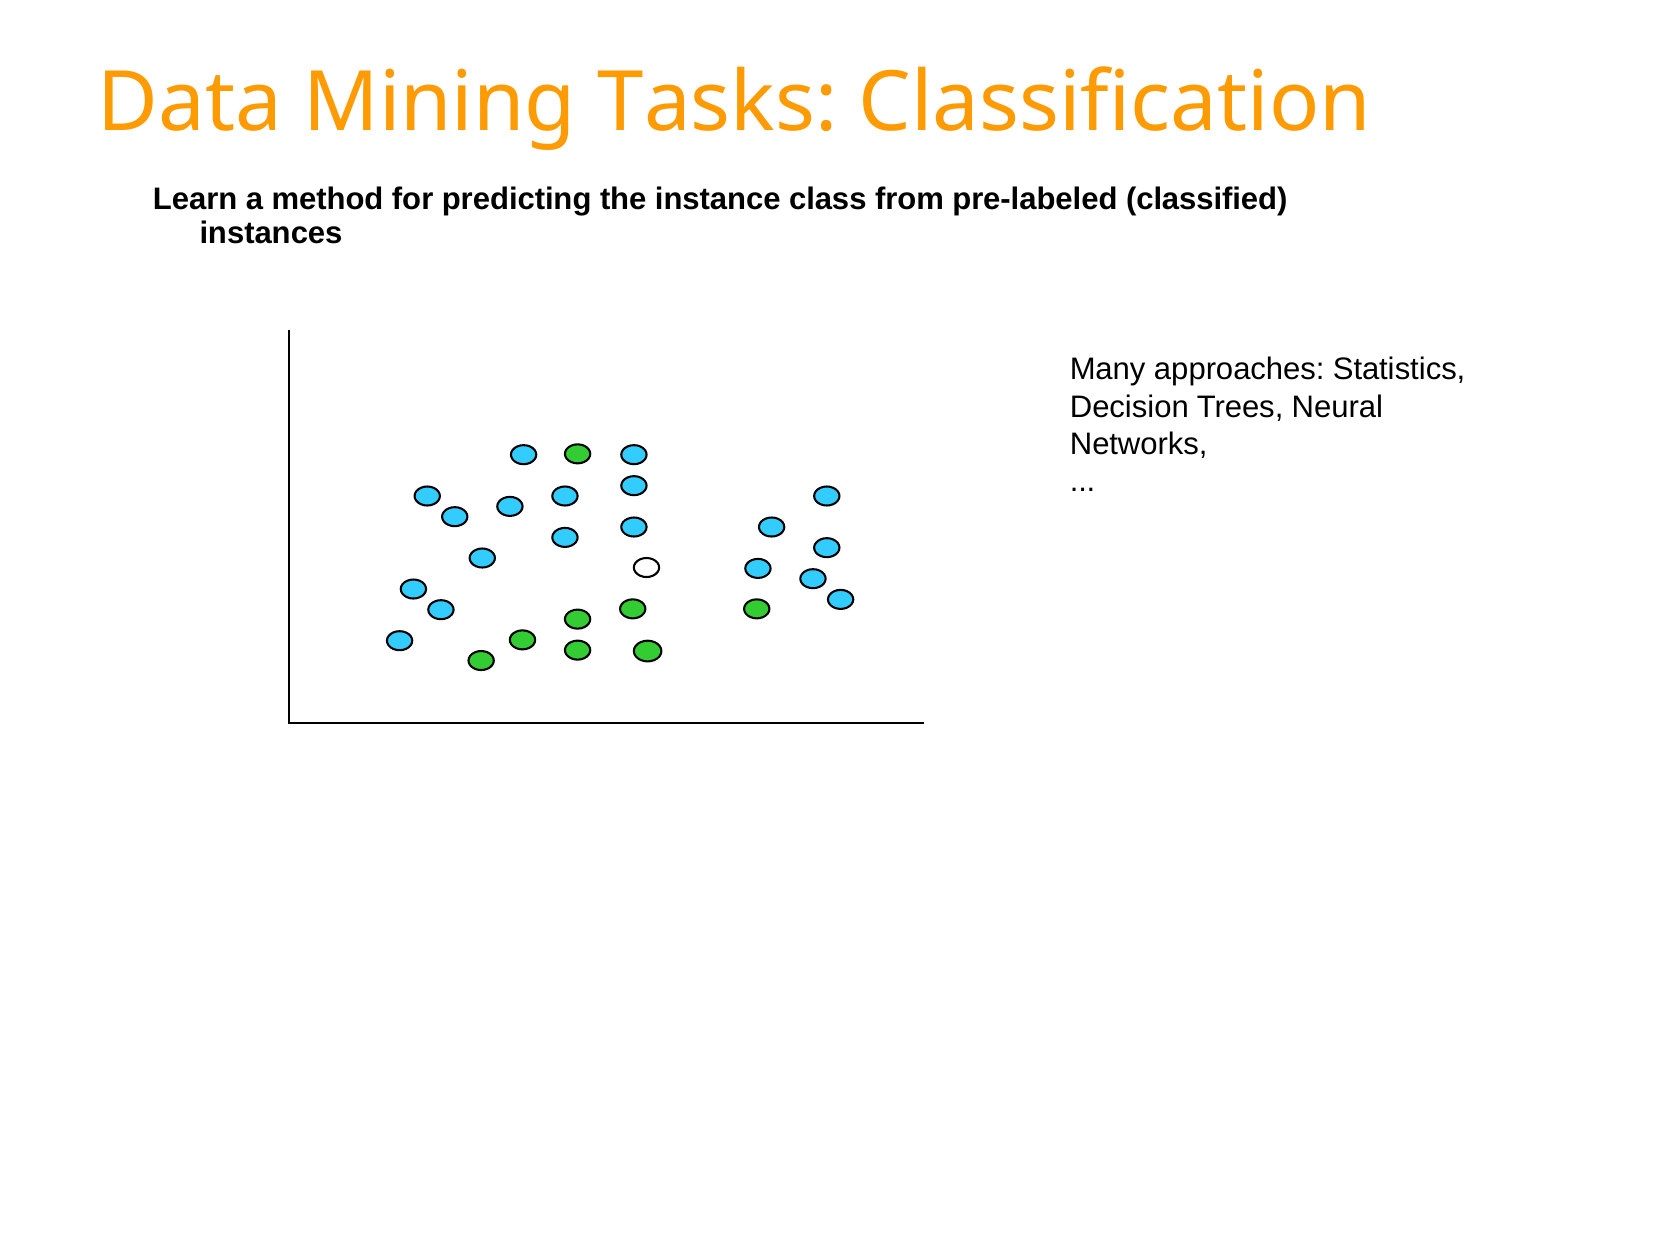

# Data Mining Tasks: Classification
Learn a method for predicting the instance class from pre-labeled (classified) instances
Many approaches: Statistics,
Decision Trees, Neural Networks,
...